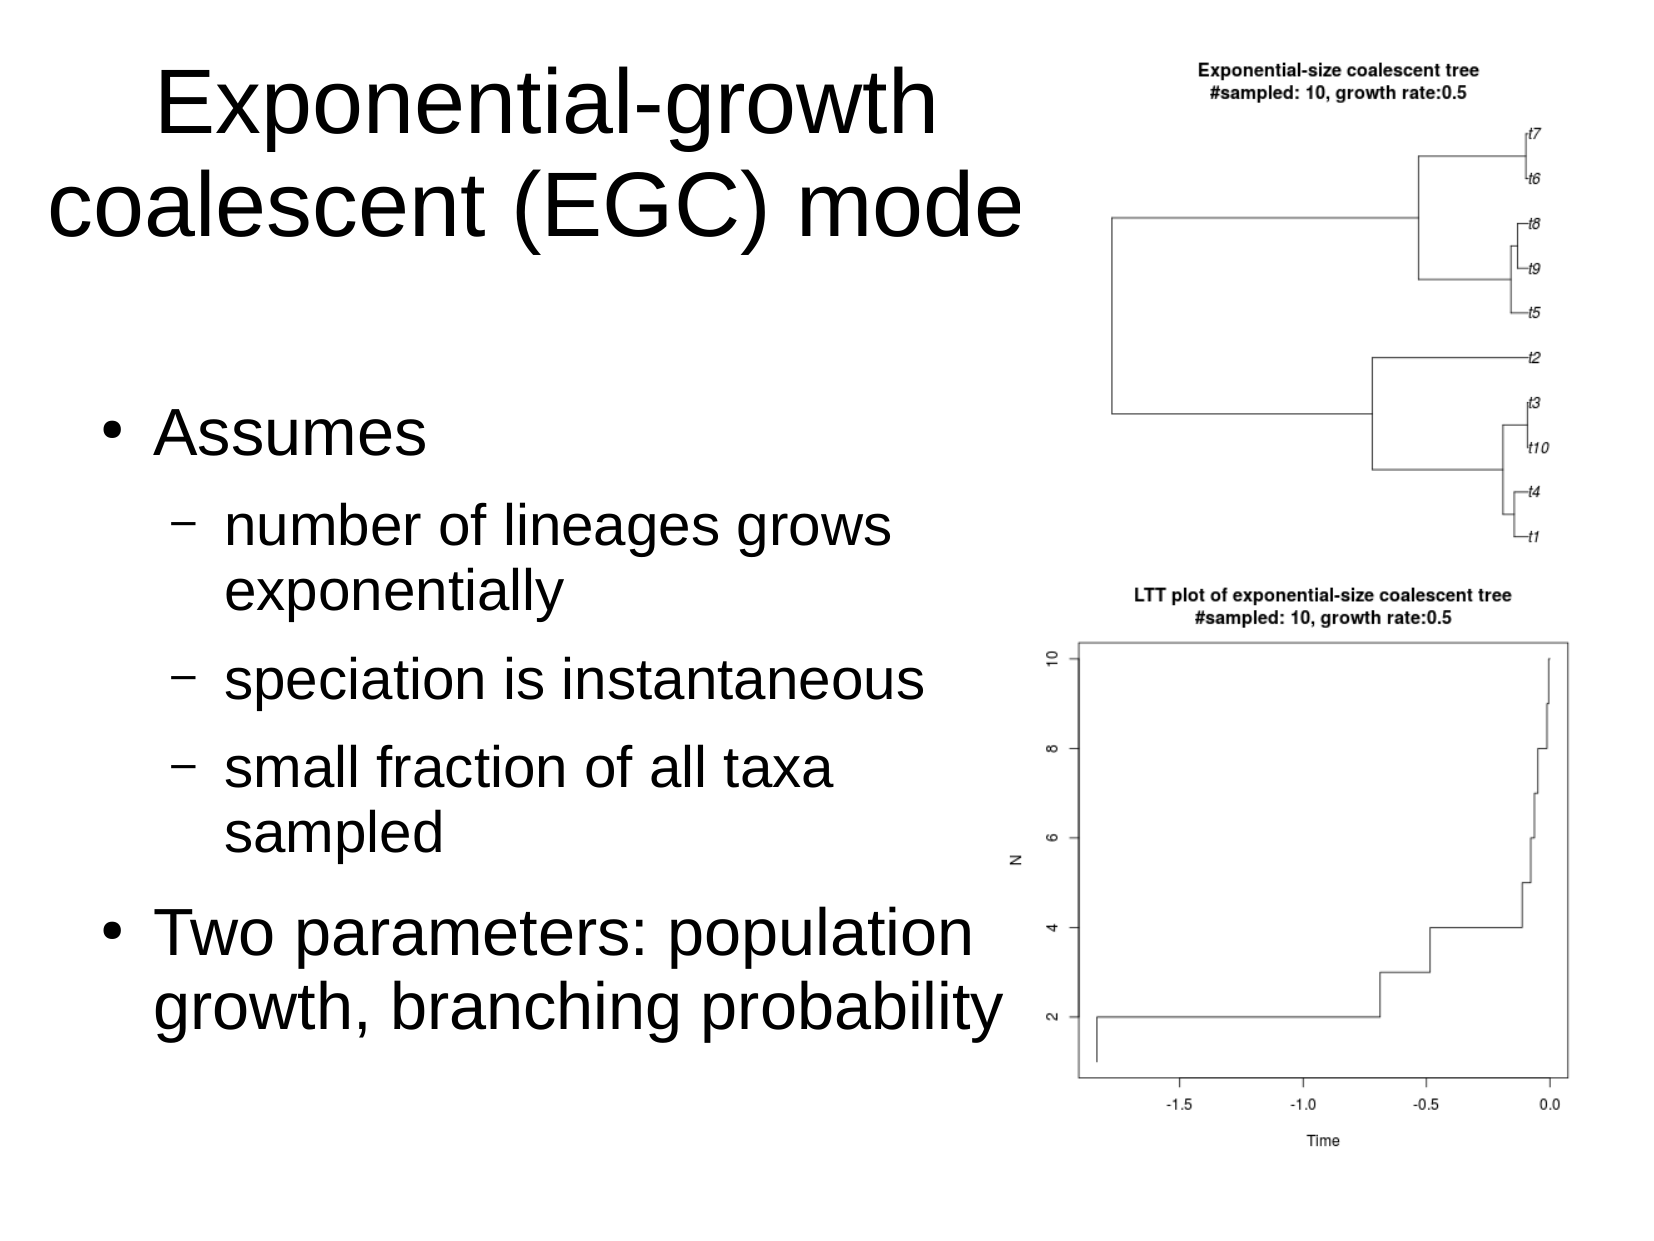

# Exponential-growth coalescent (EGC) model
Assumes
number of lineages grows exponentially
speciation is instantaneous
small fraction of all taxa sampled
Two parameters: population growth, branching probability